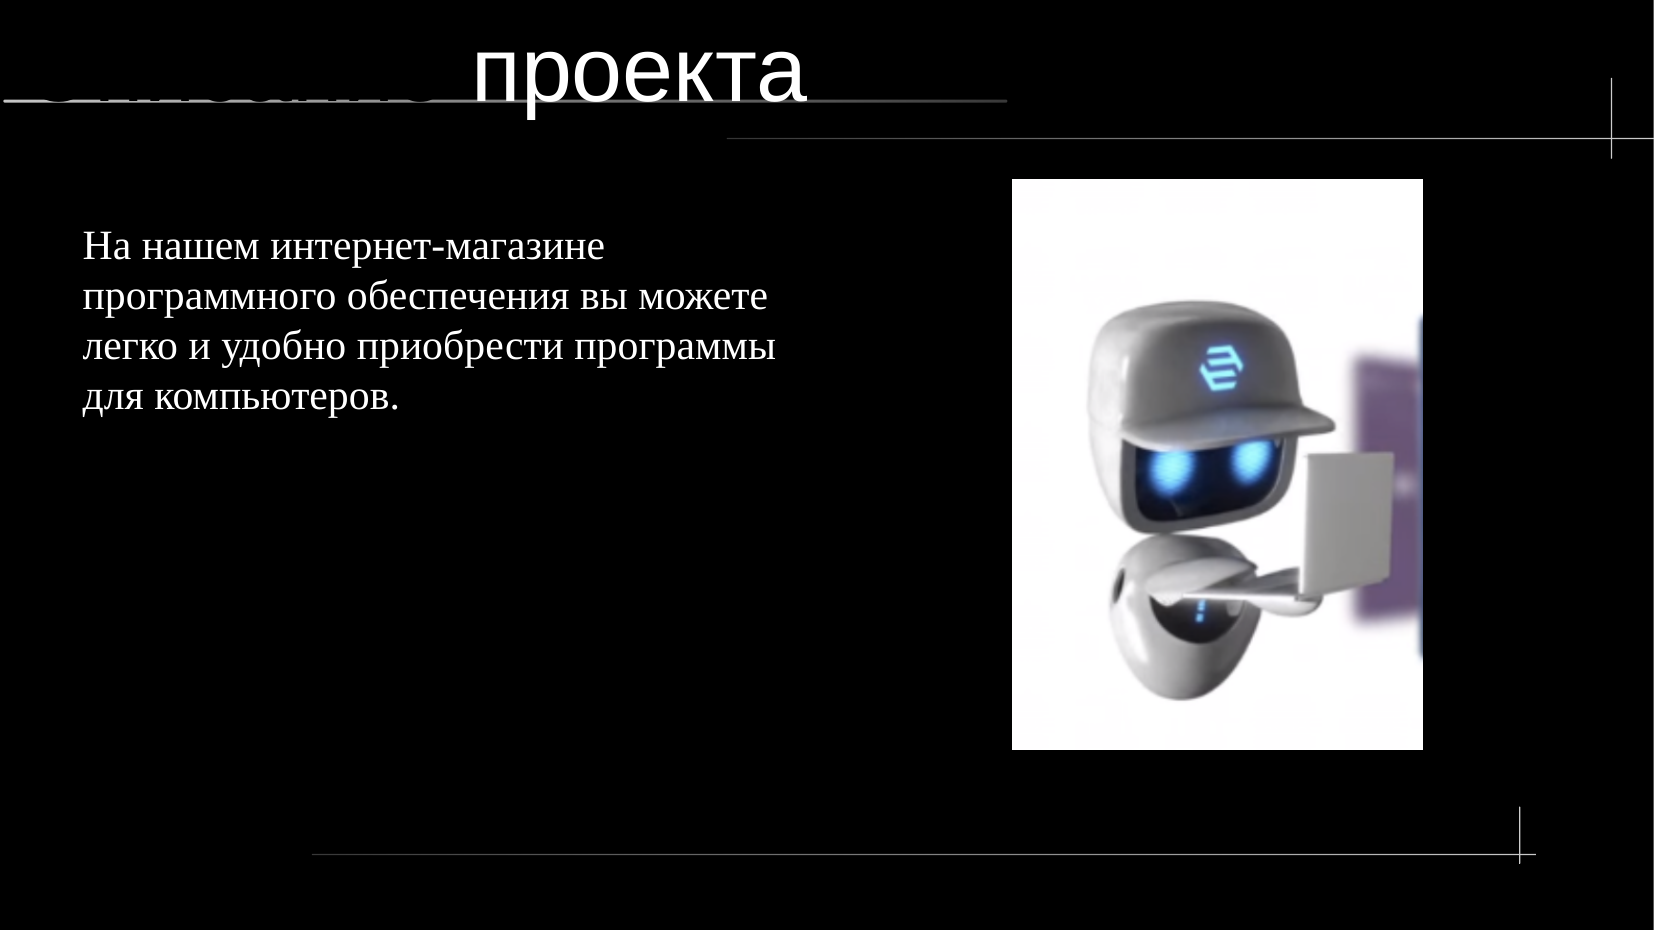

# Описание проекта
На нашем интернет-магазине программного обеспечения вы можете легко и удобно приобрести программы для компьютеров.